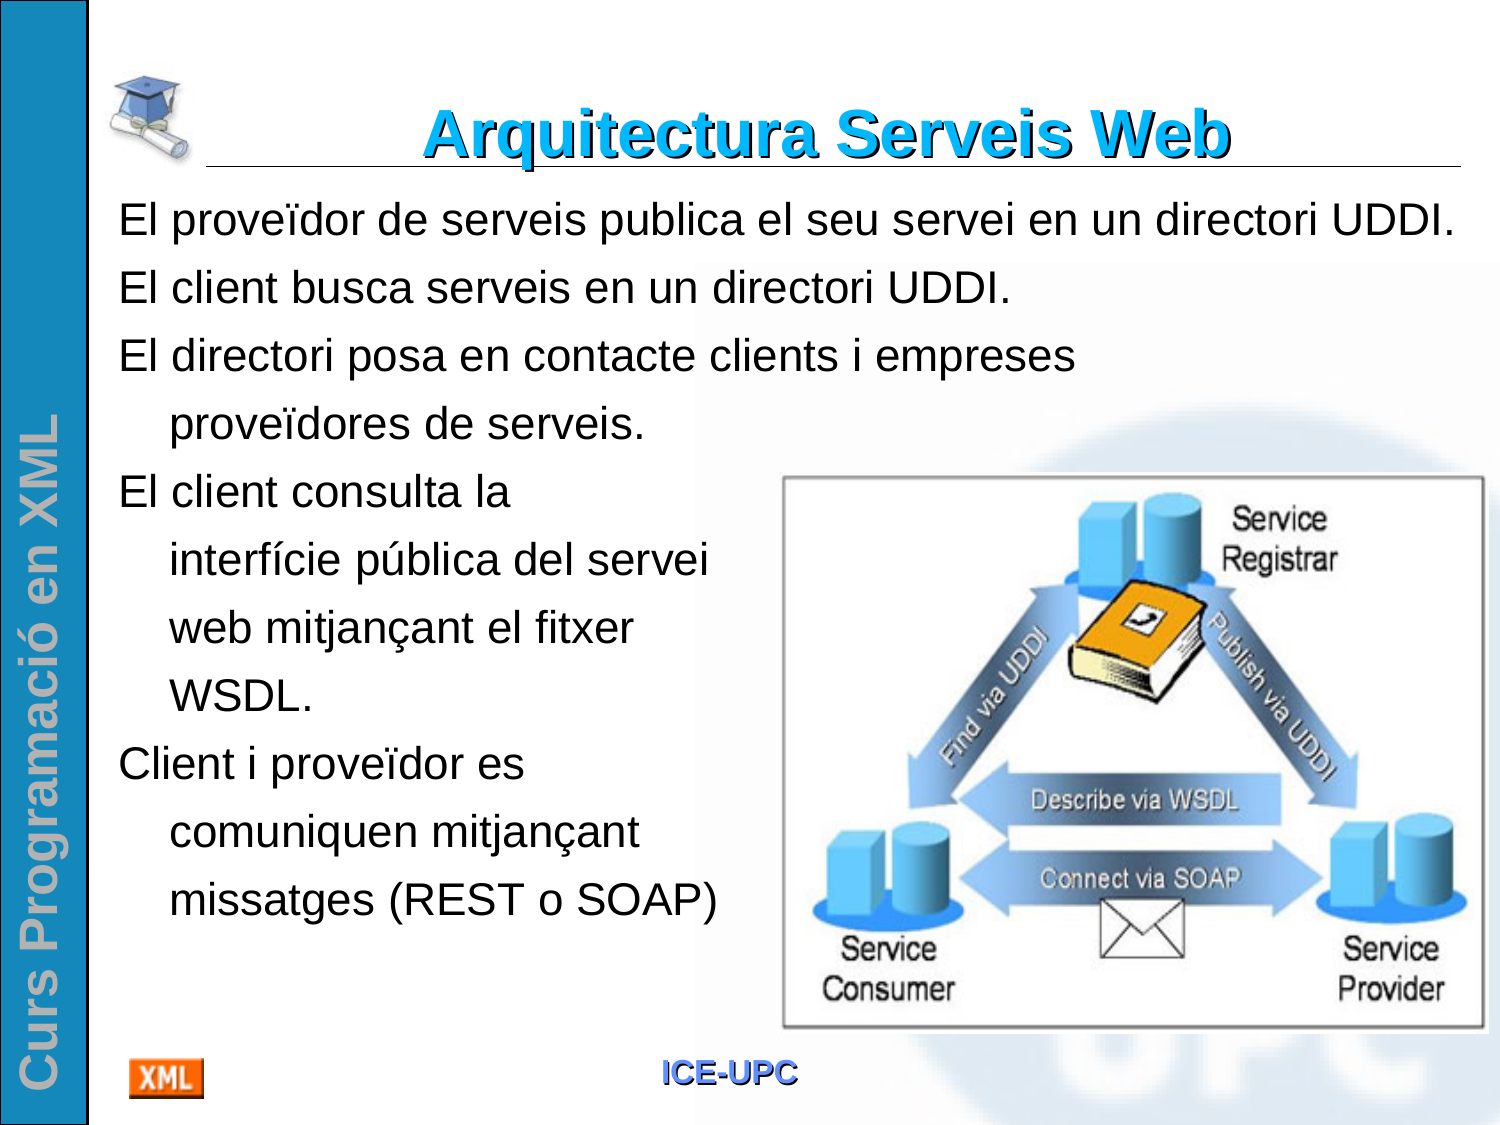

# Arquitectura Serveis Web
El proveïdor de serveis publica el seu servei en un directori UDDI.
El client busca serveis en un directori UDDI.
El directori posa en contacte clients i empreses
 proveïdores de serveis.
El client consulta la
 interfície pública del servei
 web mitjançant el fitxer
 WSDL.
Client i proveïdor es
 comuniquen mitjançant
 missatges (REST o SOAP)